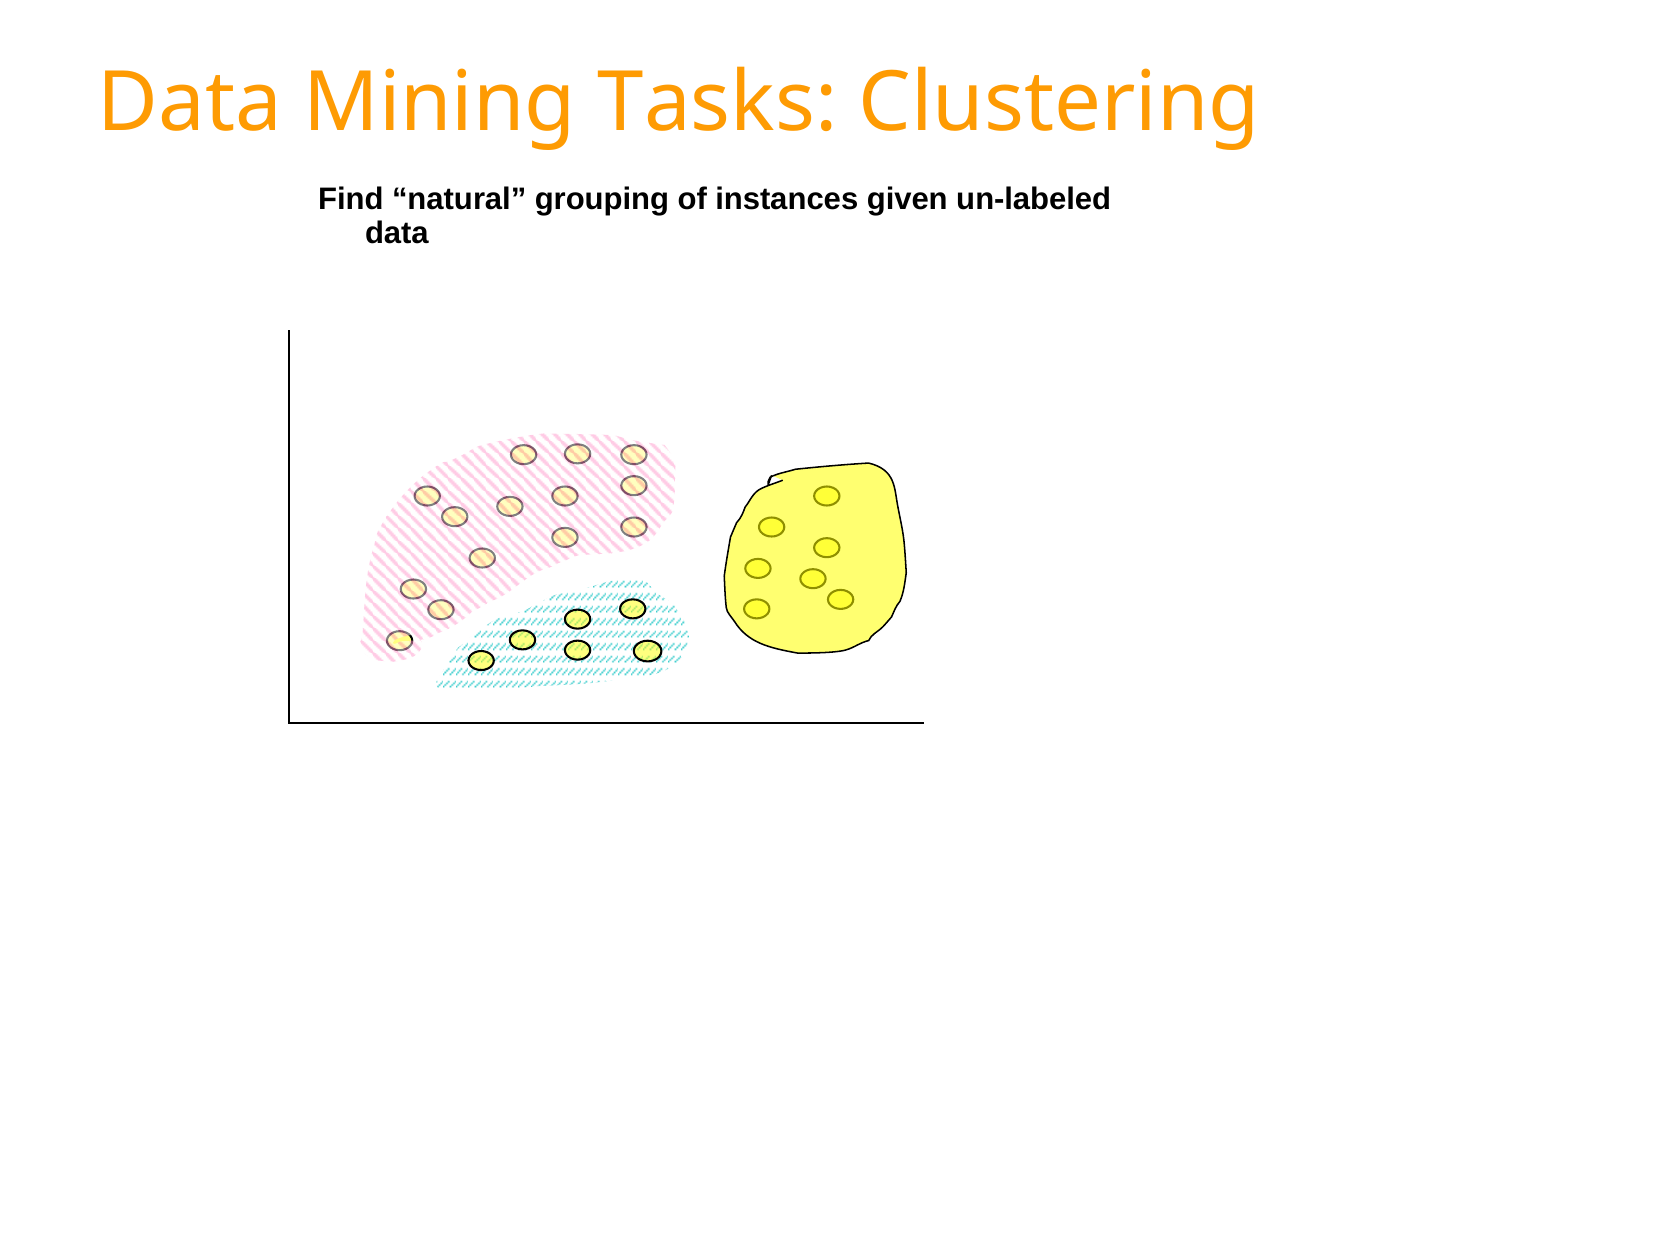

# Data Mining Tasks: Clustering
Find “natural” grouping of instances given un-labeled data